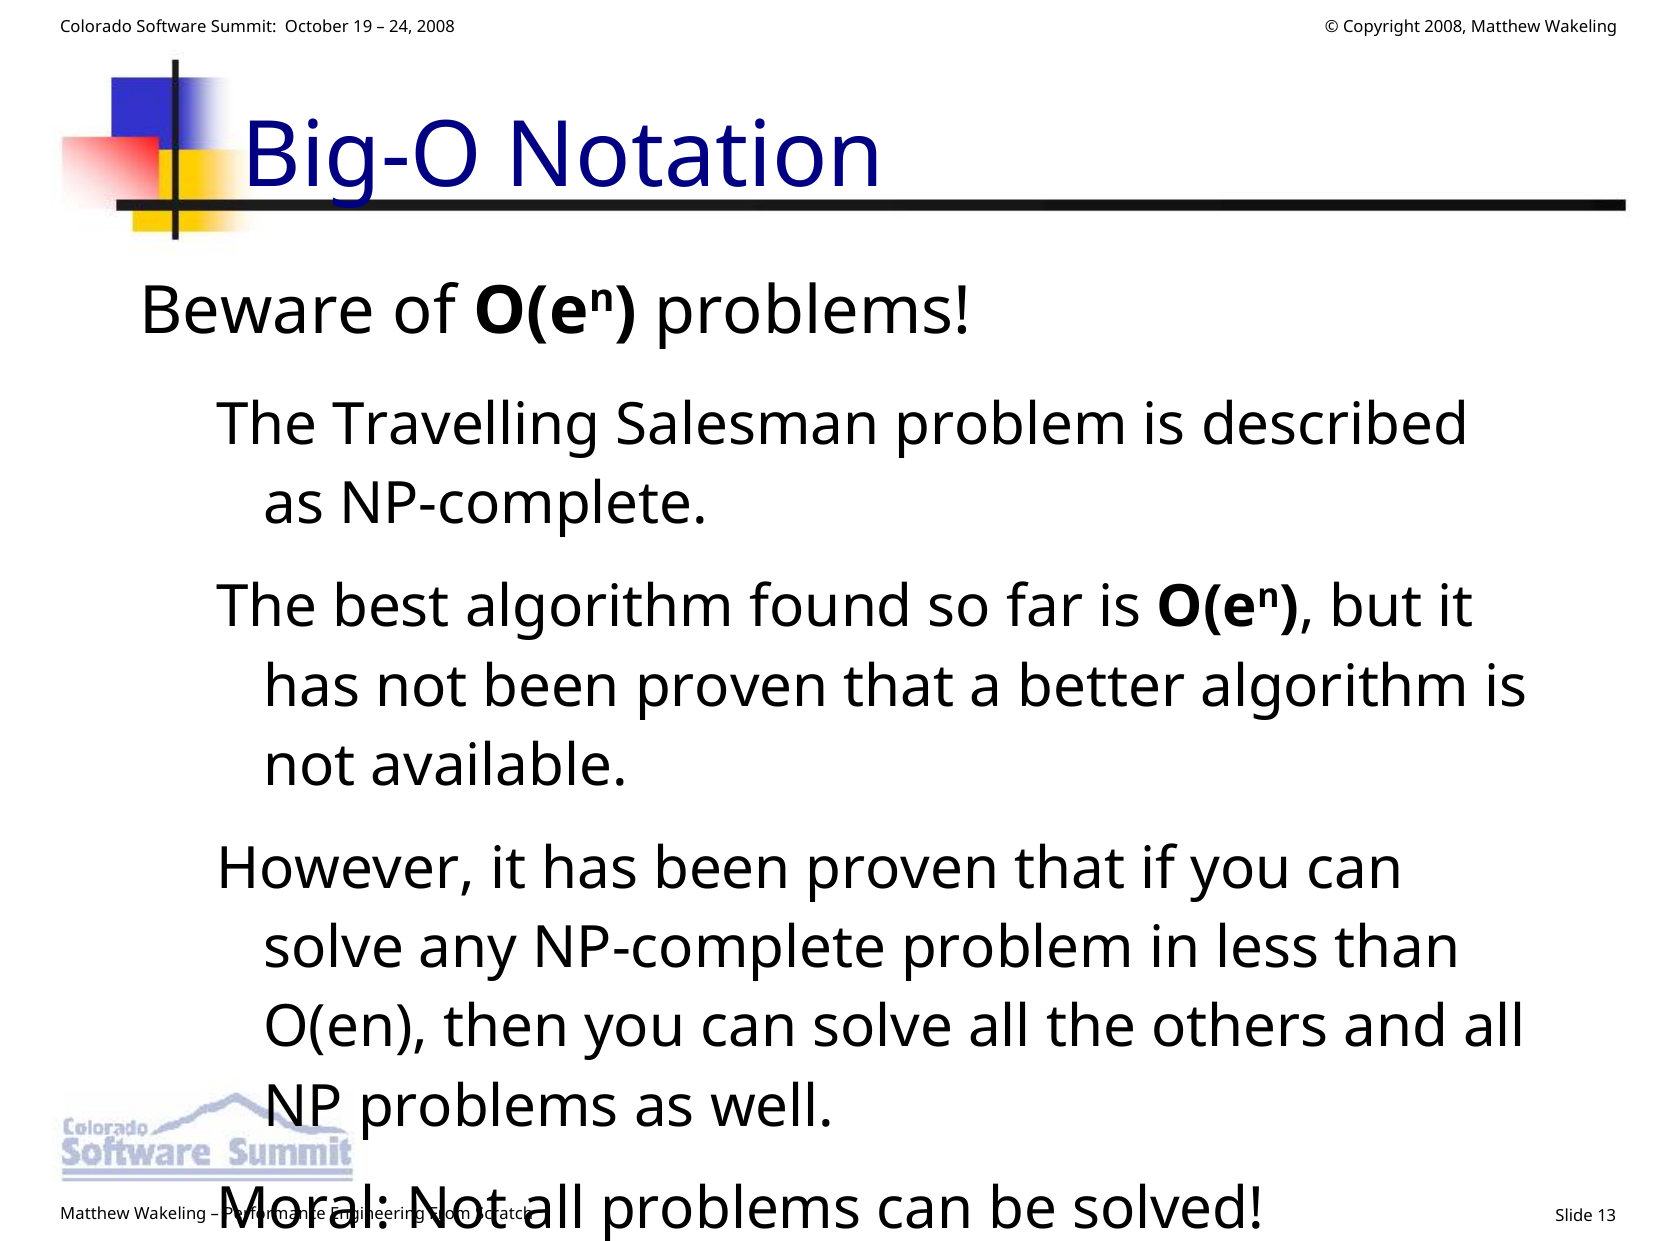

# Big-O Notation
Beware of O(en) problems!
The Travelling Salesman problem is described as NP-complete.
The best algorithm found so far is O(en), but it has not been proven that a better algorithm is not available.
However, it has been proven that if you can solve any NP-complete problem in less than O(en), then you can solve all the others and all NP problems as well.
Moral: Not all problems can be solved!